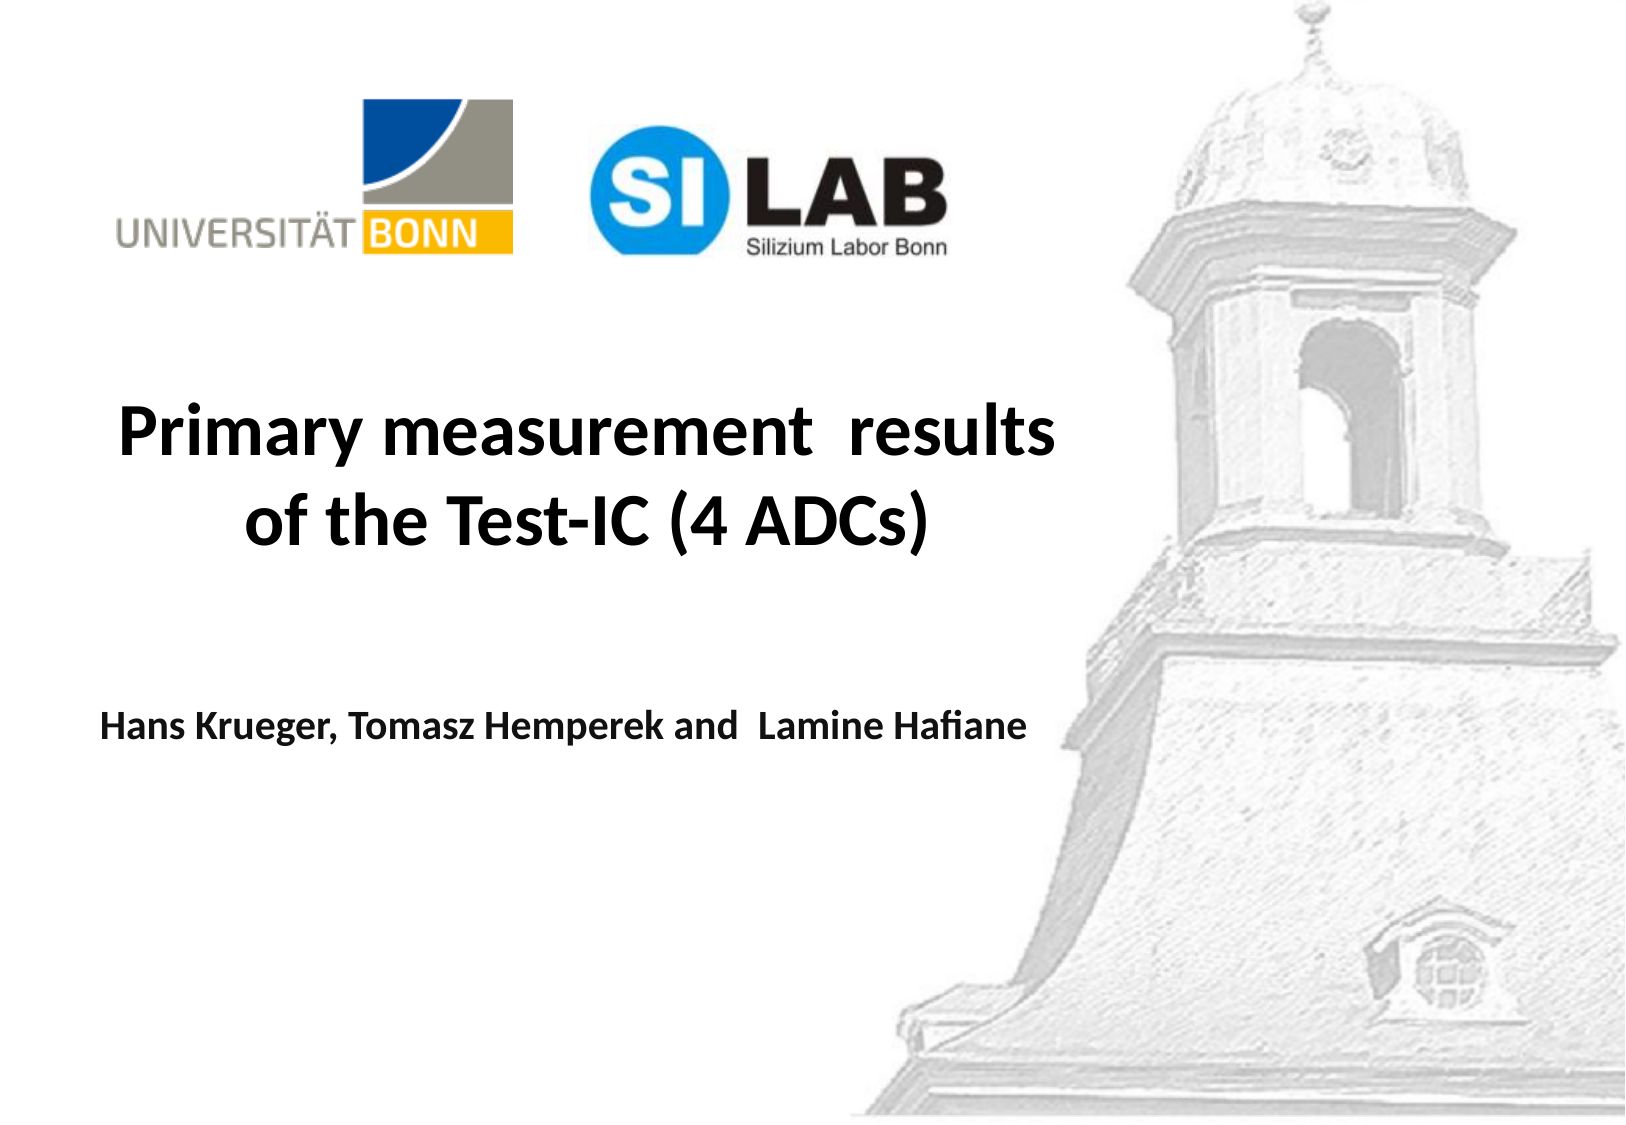

# Primary measurement results of the Test-IC (4 ADCs)
Hans Krueger, Tomasz Hemperek and Lamine Hafiane